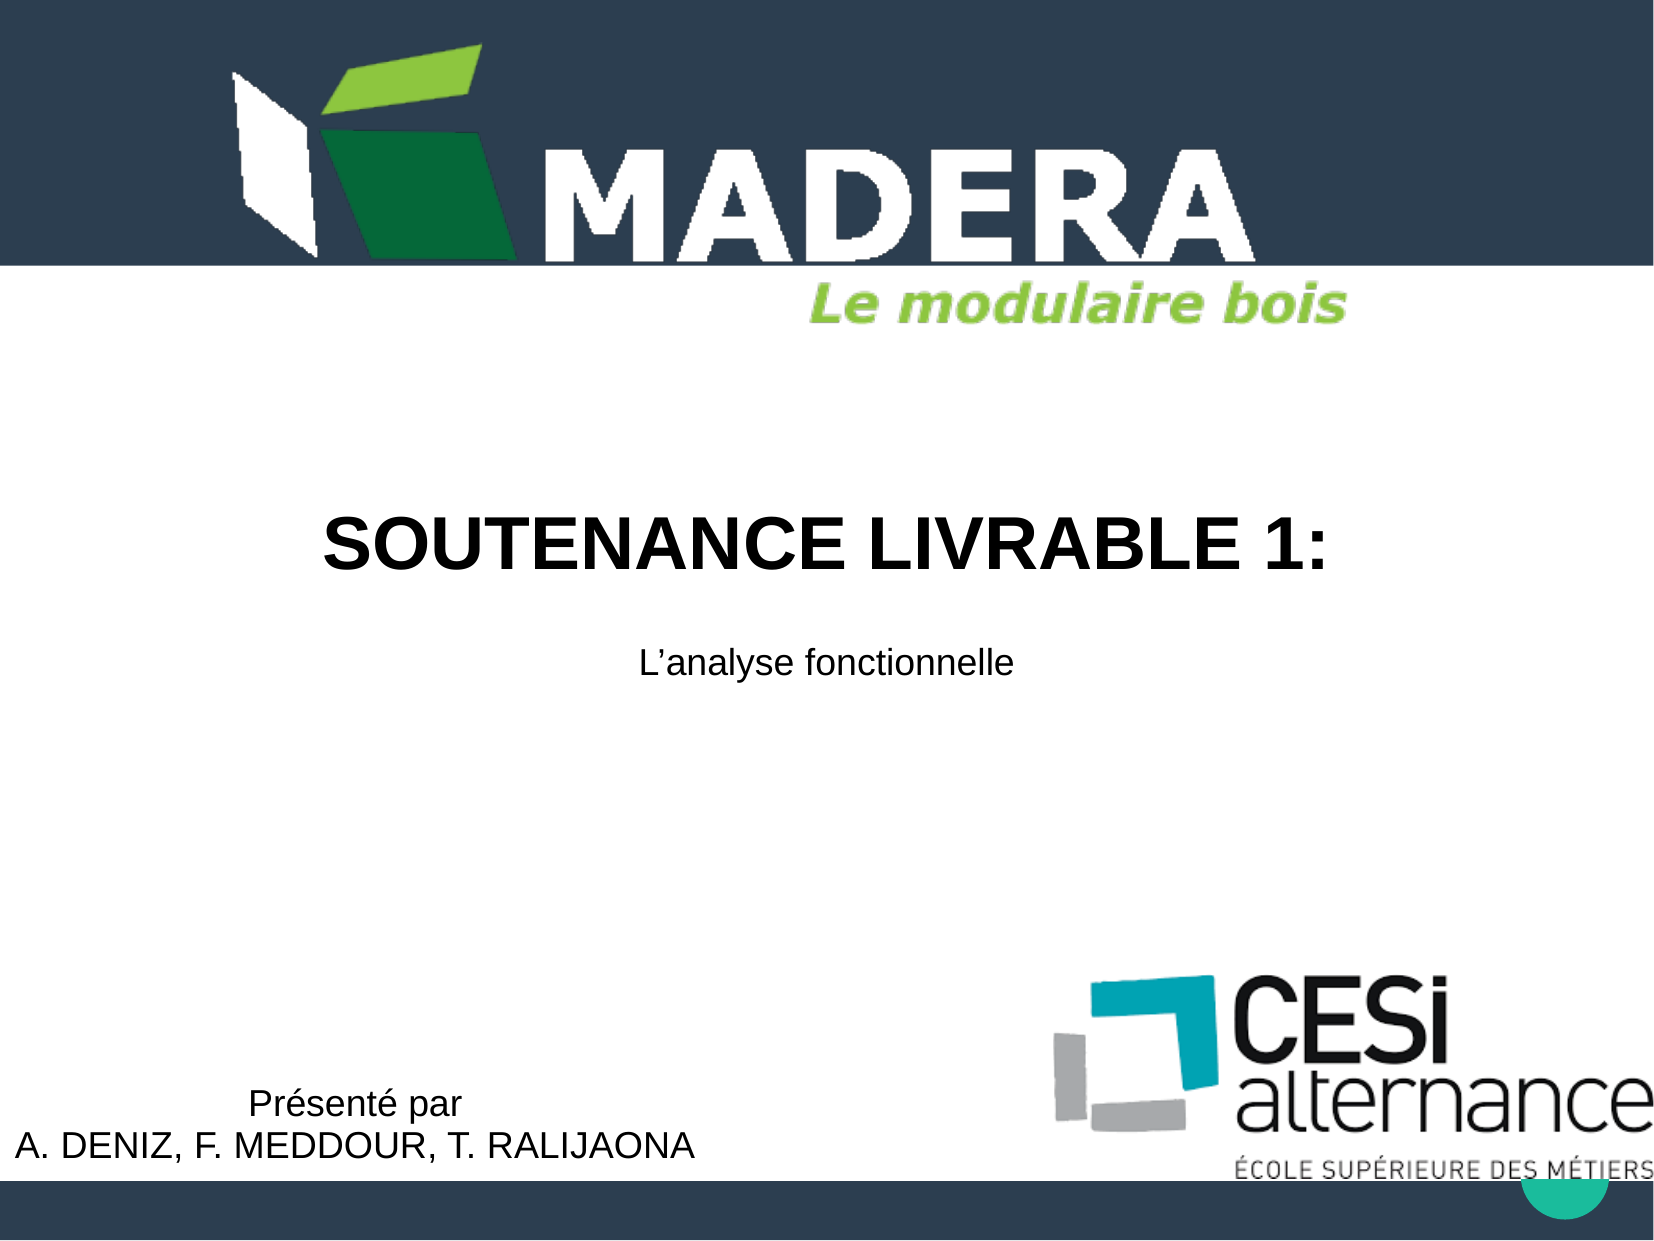

SOUTENANCE LIVRABLE 1:
L’analyse fonctionnelle
Présenté par
A. DENIZ, F. MEDDOUR, T. RALIJAONA